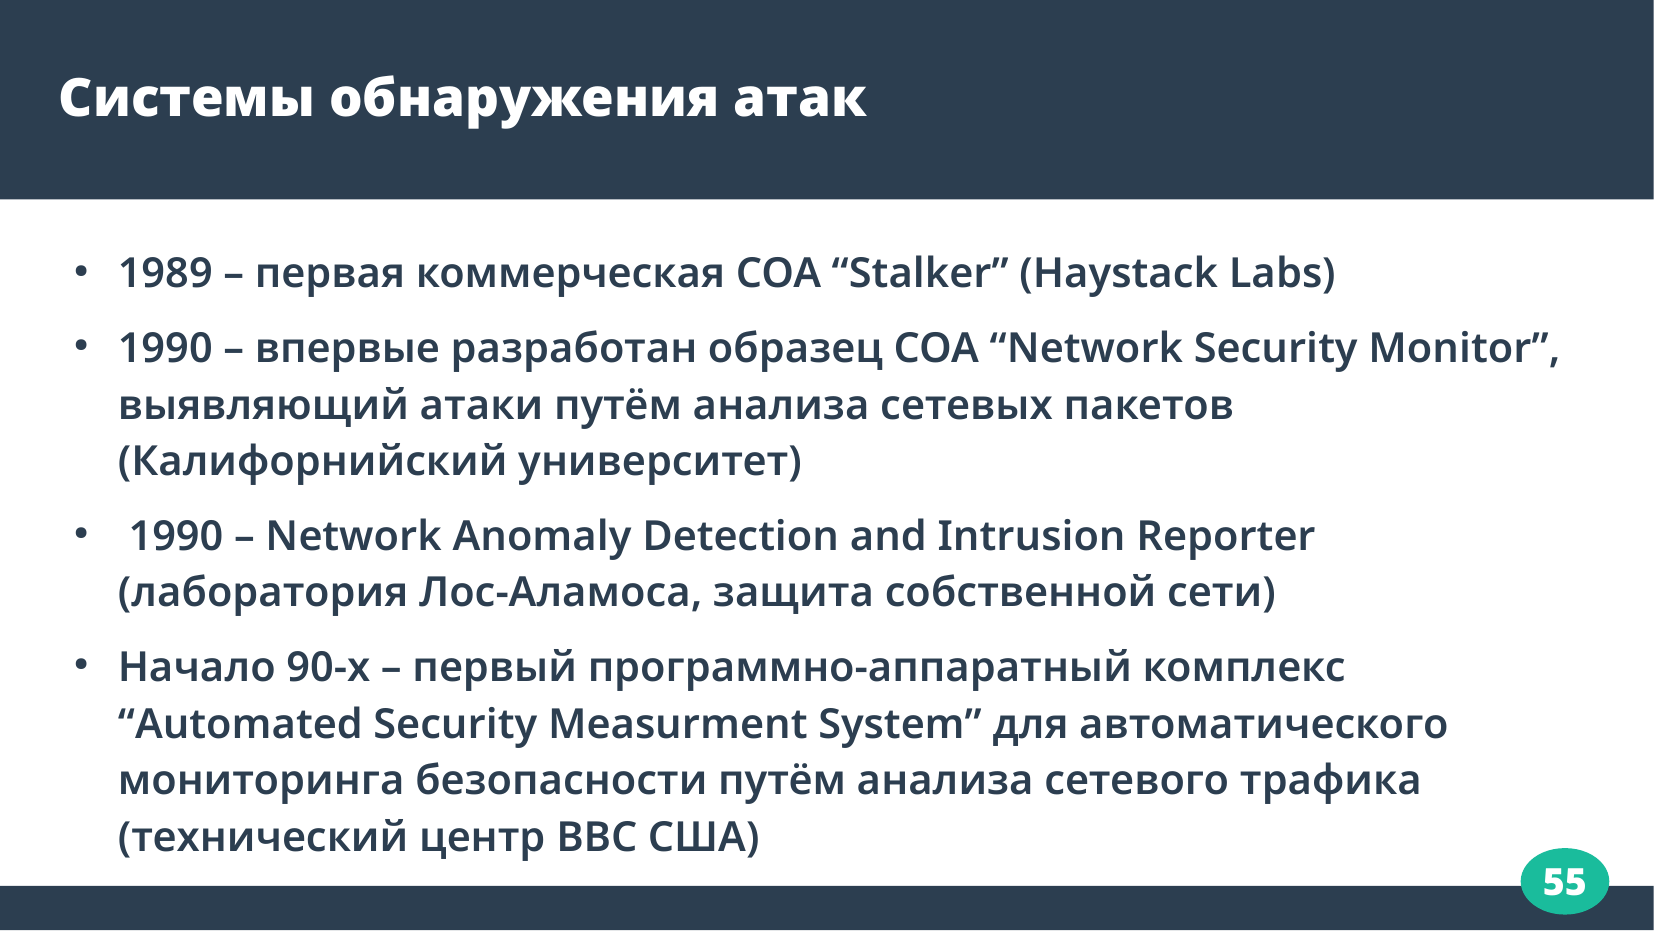

# Системы обнаружения атак
1989 – первая коммерческая СОА “Stalker” (Haystack Labs)
1990 – впервые разработан образец СОА “Network Security Monitor”, выявляющий атаки путём анализа сетевых пакетов (Калифорнийский университет)
 1990 – Network Anomaly Detection and Intrusion Reporter (лаборатория Лос-Аламоса, защита собственной сети)
Начало 90-х – первый программно-аппаратный комплекс “Automated Security Measurment System” для автоматического мониторинга безопасности путём анализа сетевого трафика (технический центр ВВС США)
55